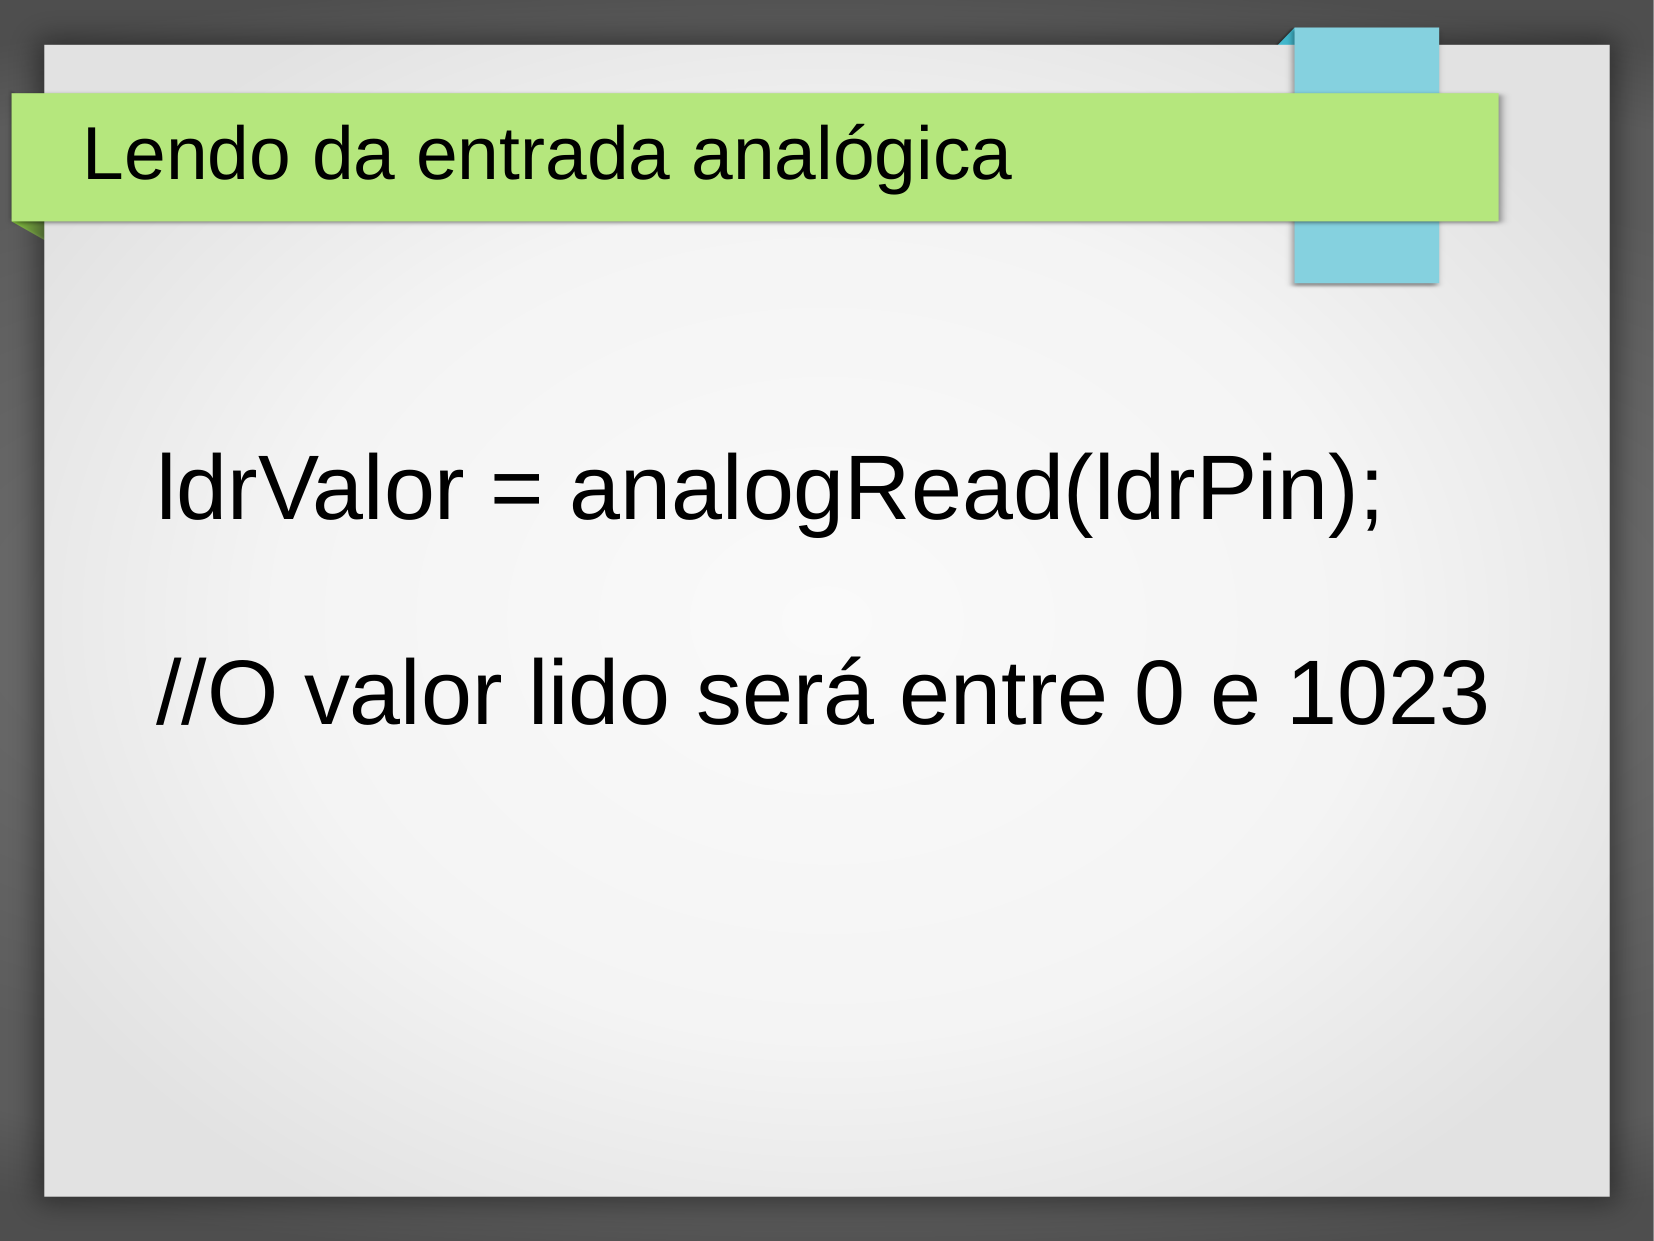

# Lendo da entrada analógica
ldrValor = analogRead(ldrPin);
//O valor lido será entre 0 e 1023